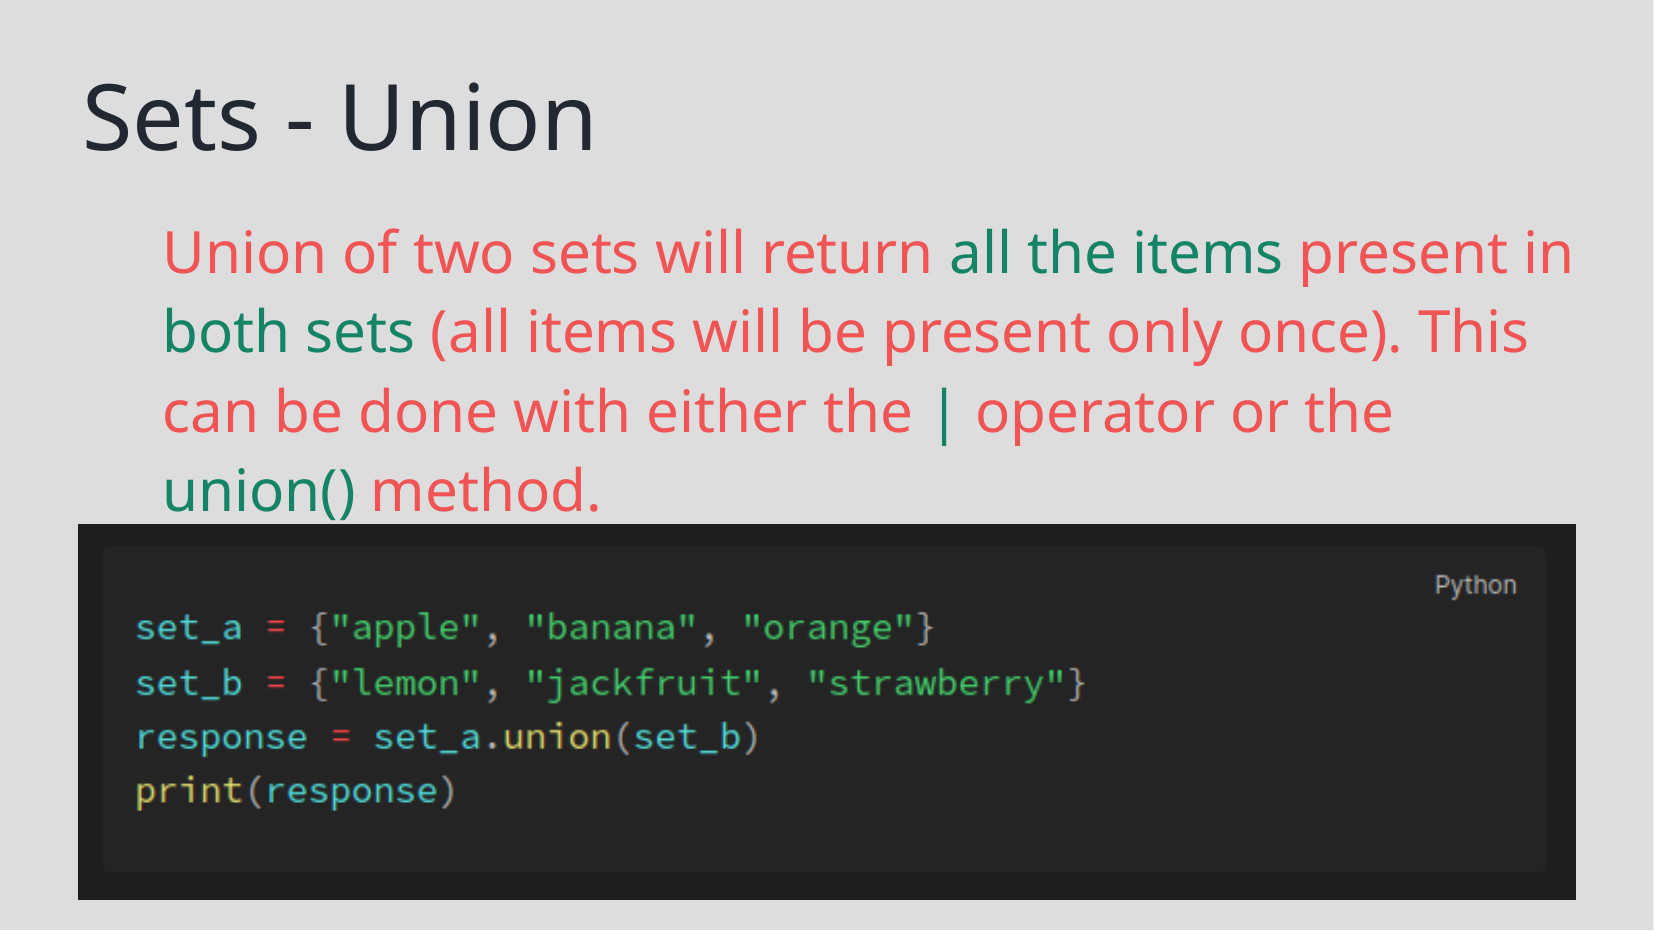

# Sets - Union
Union of two sets will return all the items present in both sets (all items will be present only once). This can be done with either the | operator or the union() method.